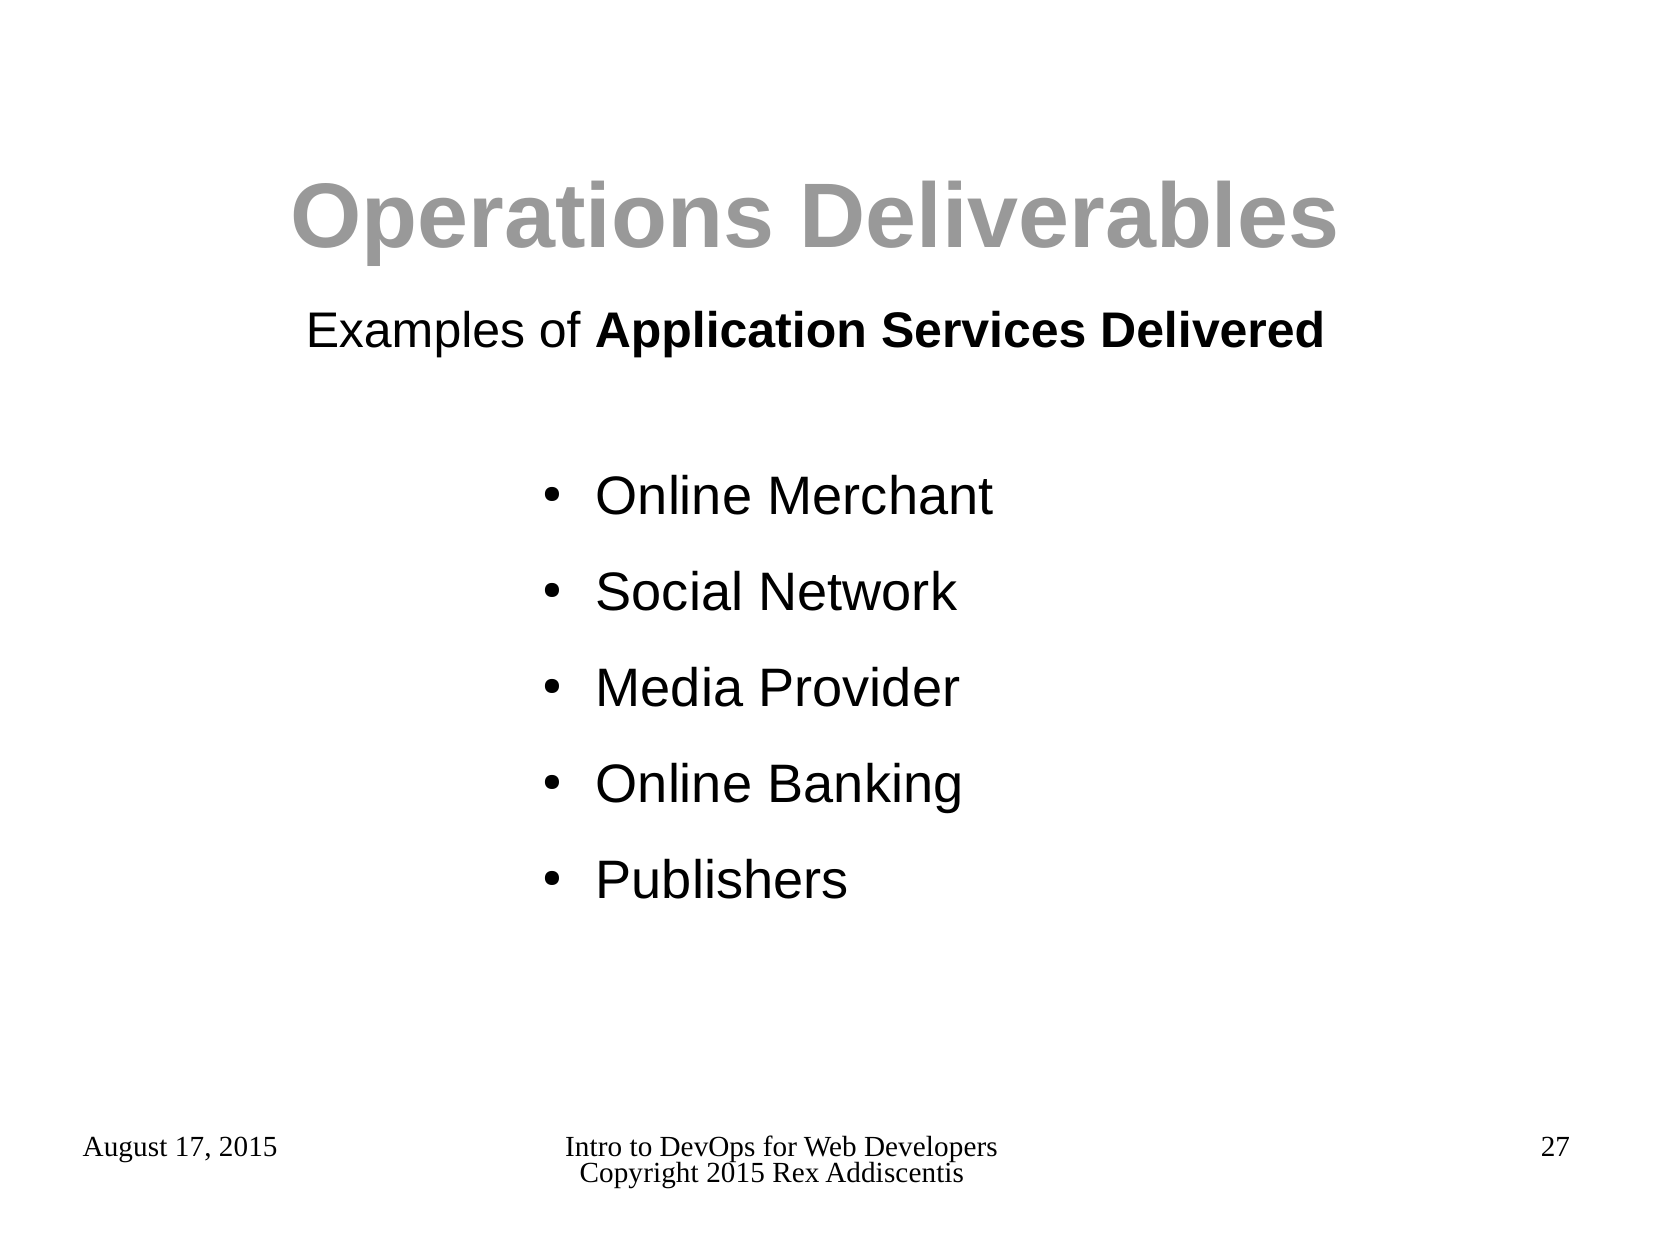

# Operations Deliverables
Examples of Application Services Delivered
Online Merchant
Social Network
Media Provider
Online Banking
Publishers
August 17, 2015
Intro to DevOps for Web Developers Copyright 2015 Rex Addiscentis
27